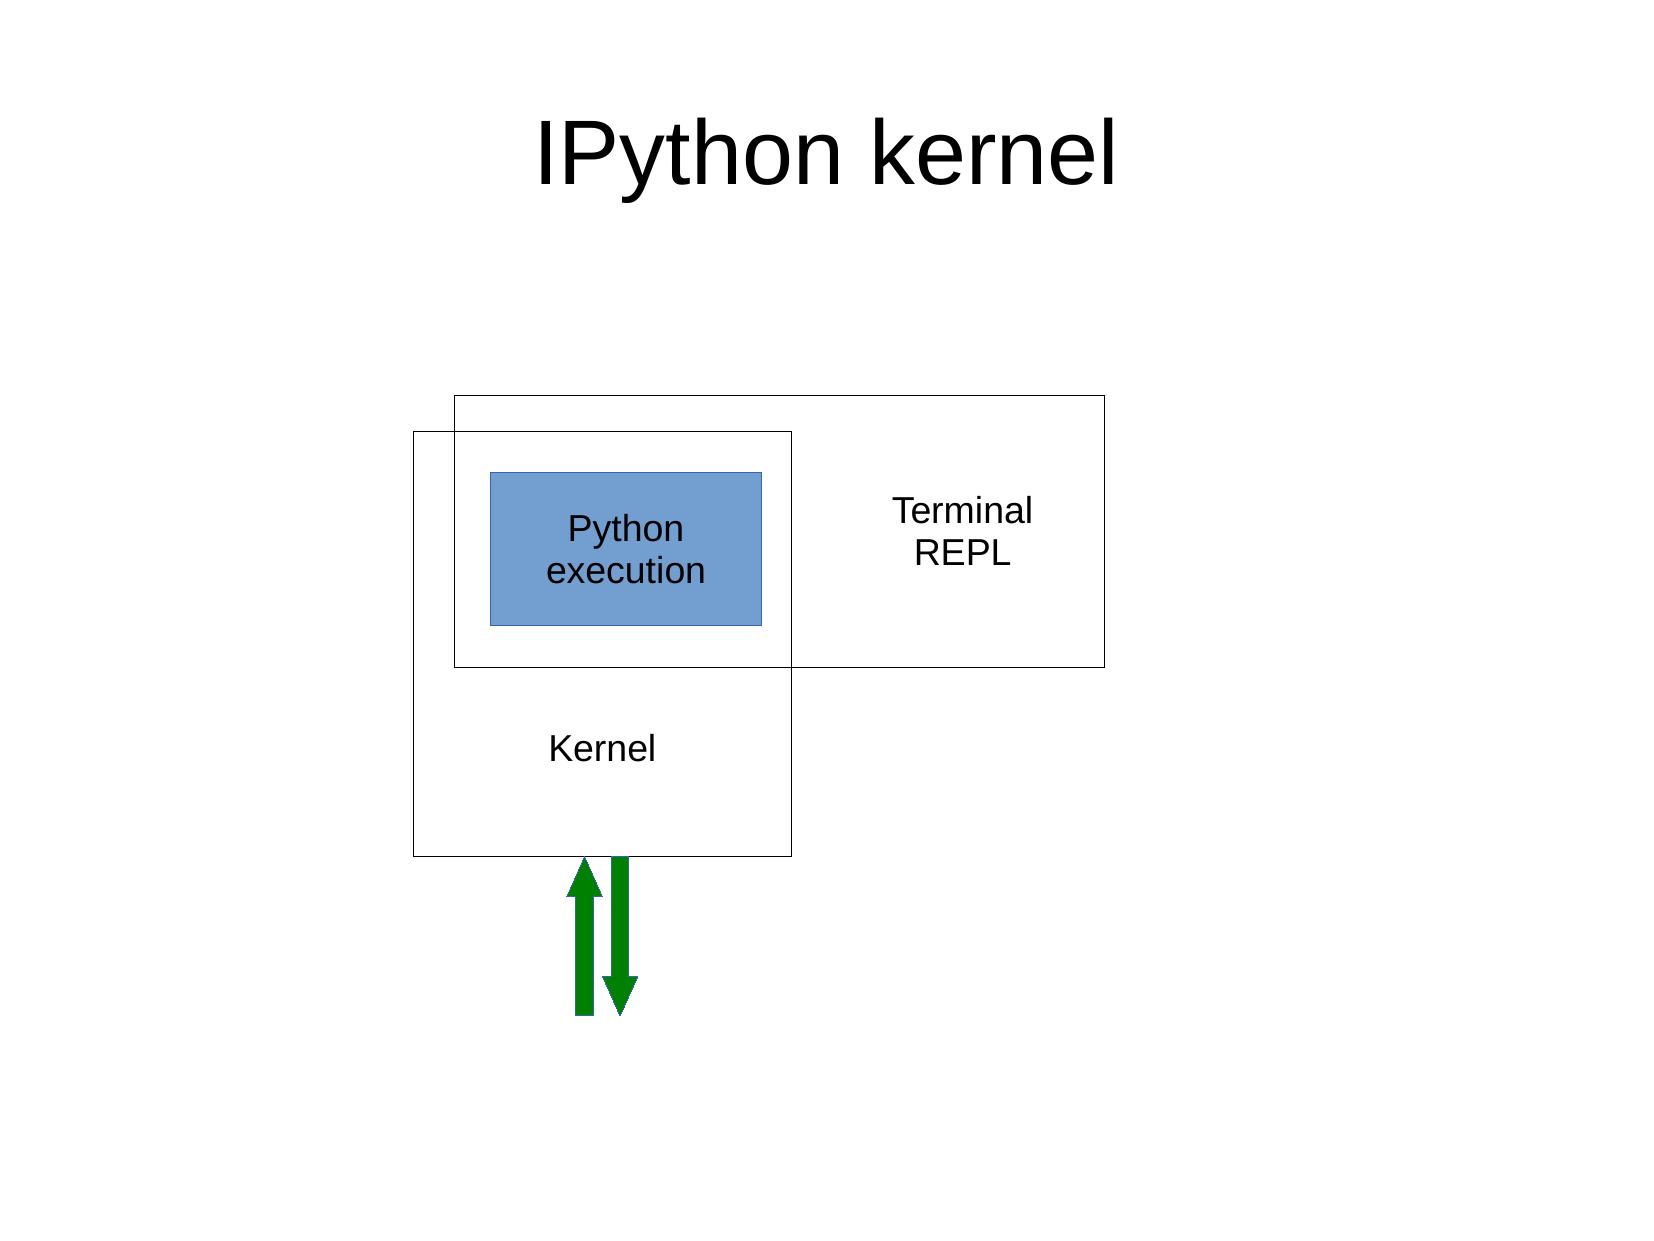

# IPython kernel
Kernel
Python
execution
Terminal
REPL